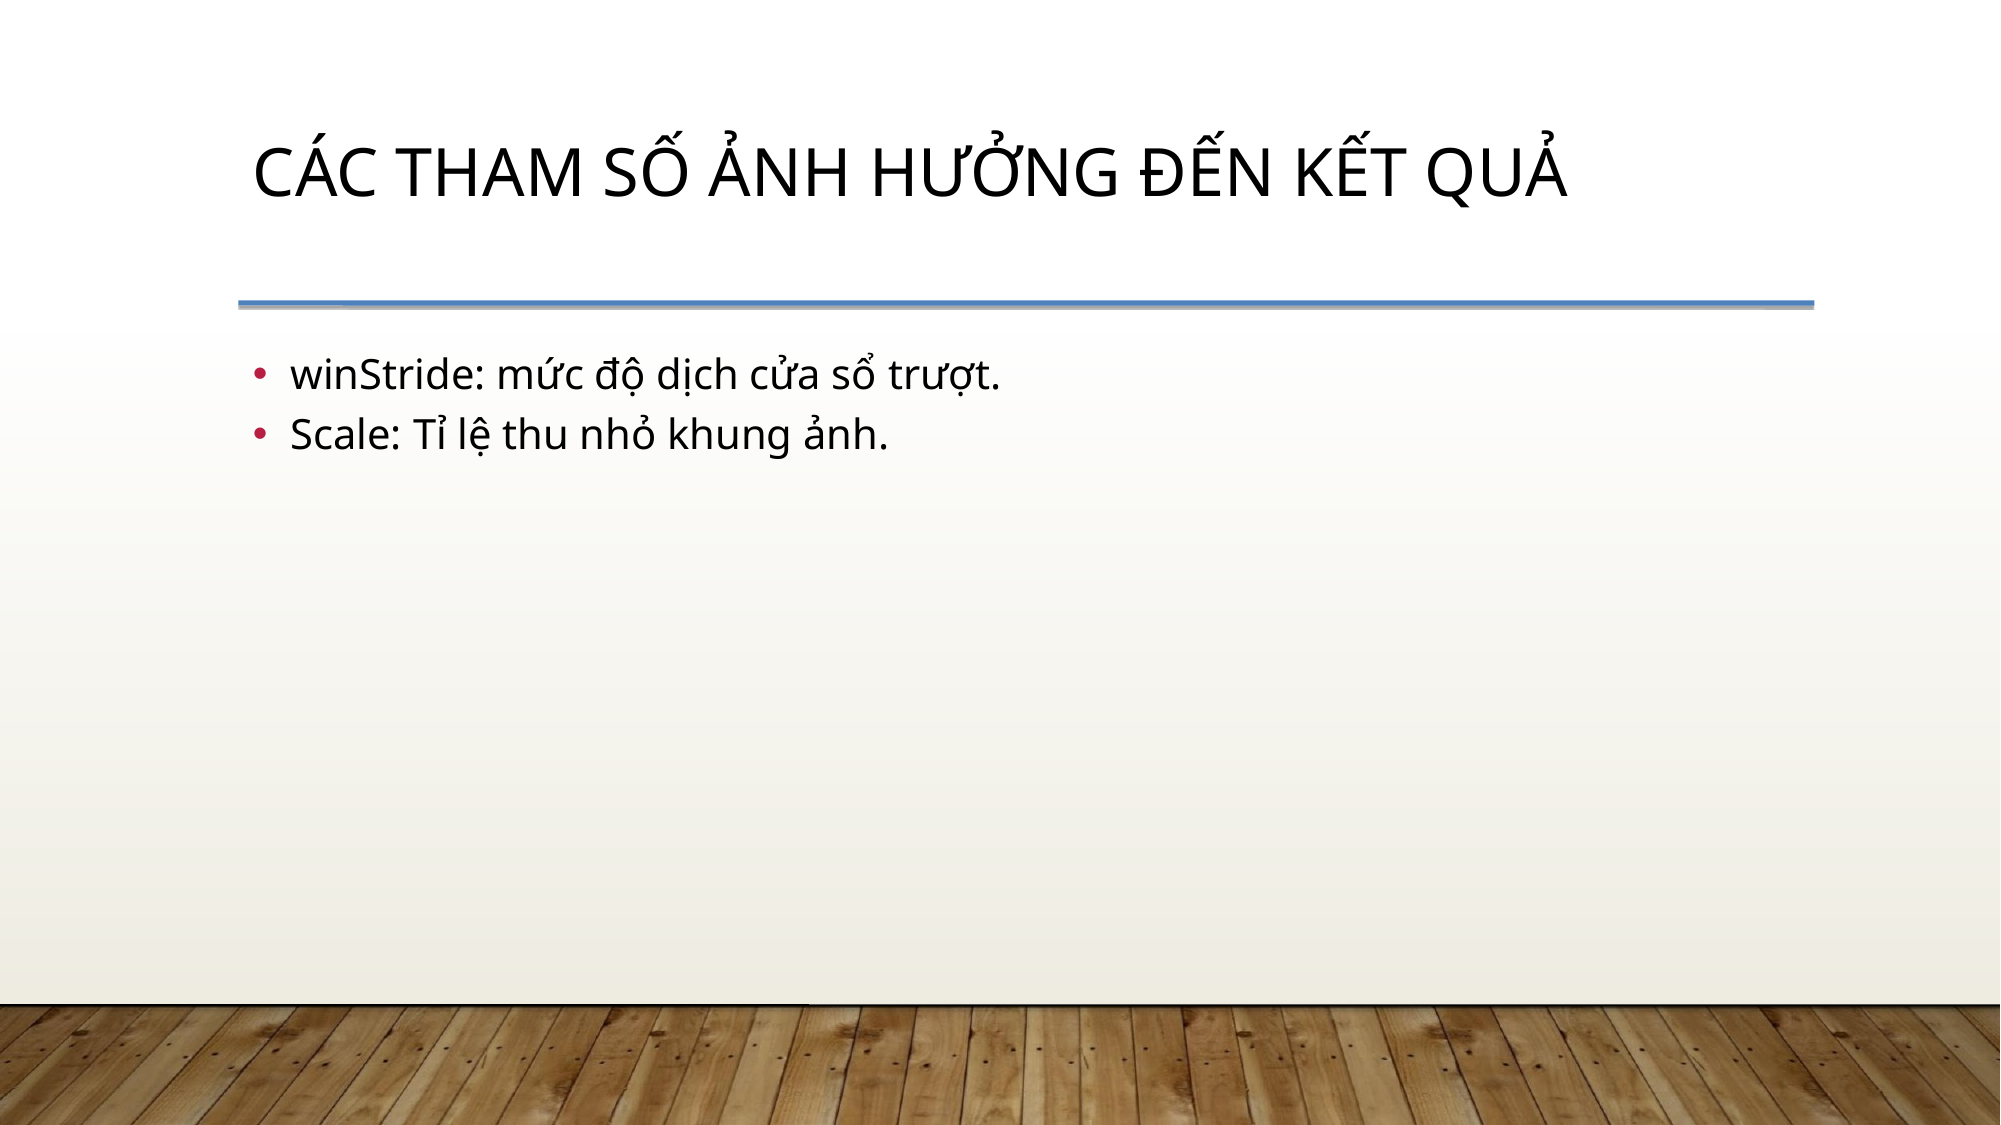

CÁC THAM SỐ ẢNH HƯỞNG ĐẾN KẾT QUẢ
winStride: mức độ dịch cửa sổ trượt.
Scale: Tỉ lệ thu nhỏ khung ảnh.